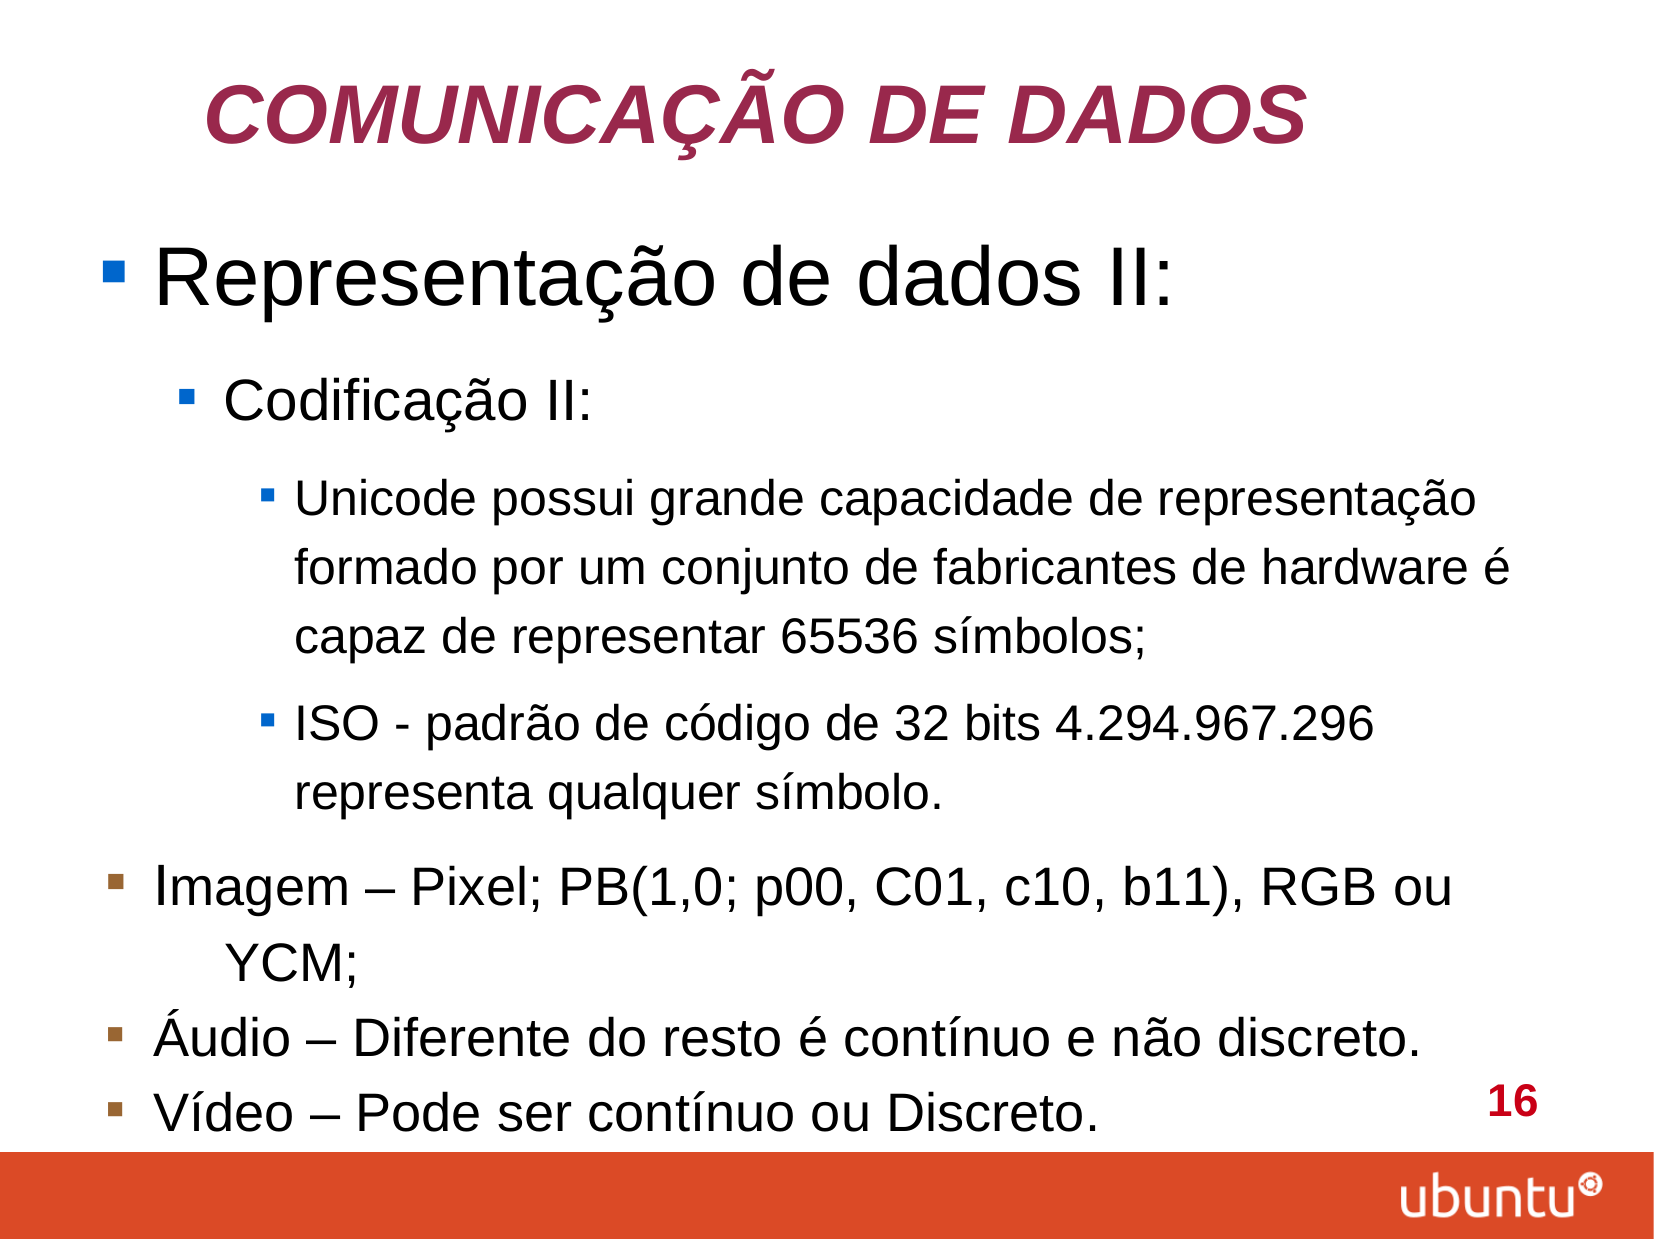

# COMUNICAÇÃO DE DADOS
Representação de dados II:
Codificação II:
Unicode possui grande capacidade de representação formado por um conjunto de fabricantes de hardware é capaz de representar 65536 símbolos;
ISO - padrão de código de 32 bits 4.294.967.296 representa qualquer símbolo.
Imagem – Pixel; PB(1,0; p00, C01, c10, b11), RGB ou YCM;
Áudio – Diferente do resto é contínuo e não discreto.
Vídeo – Pode ser contínuo ou Discreto.